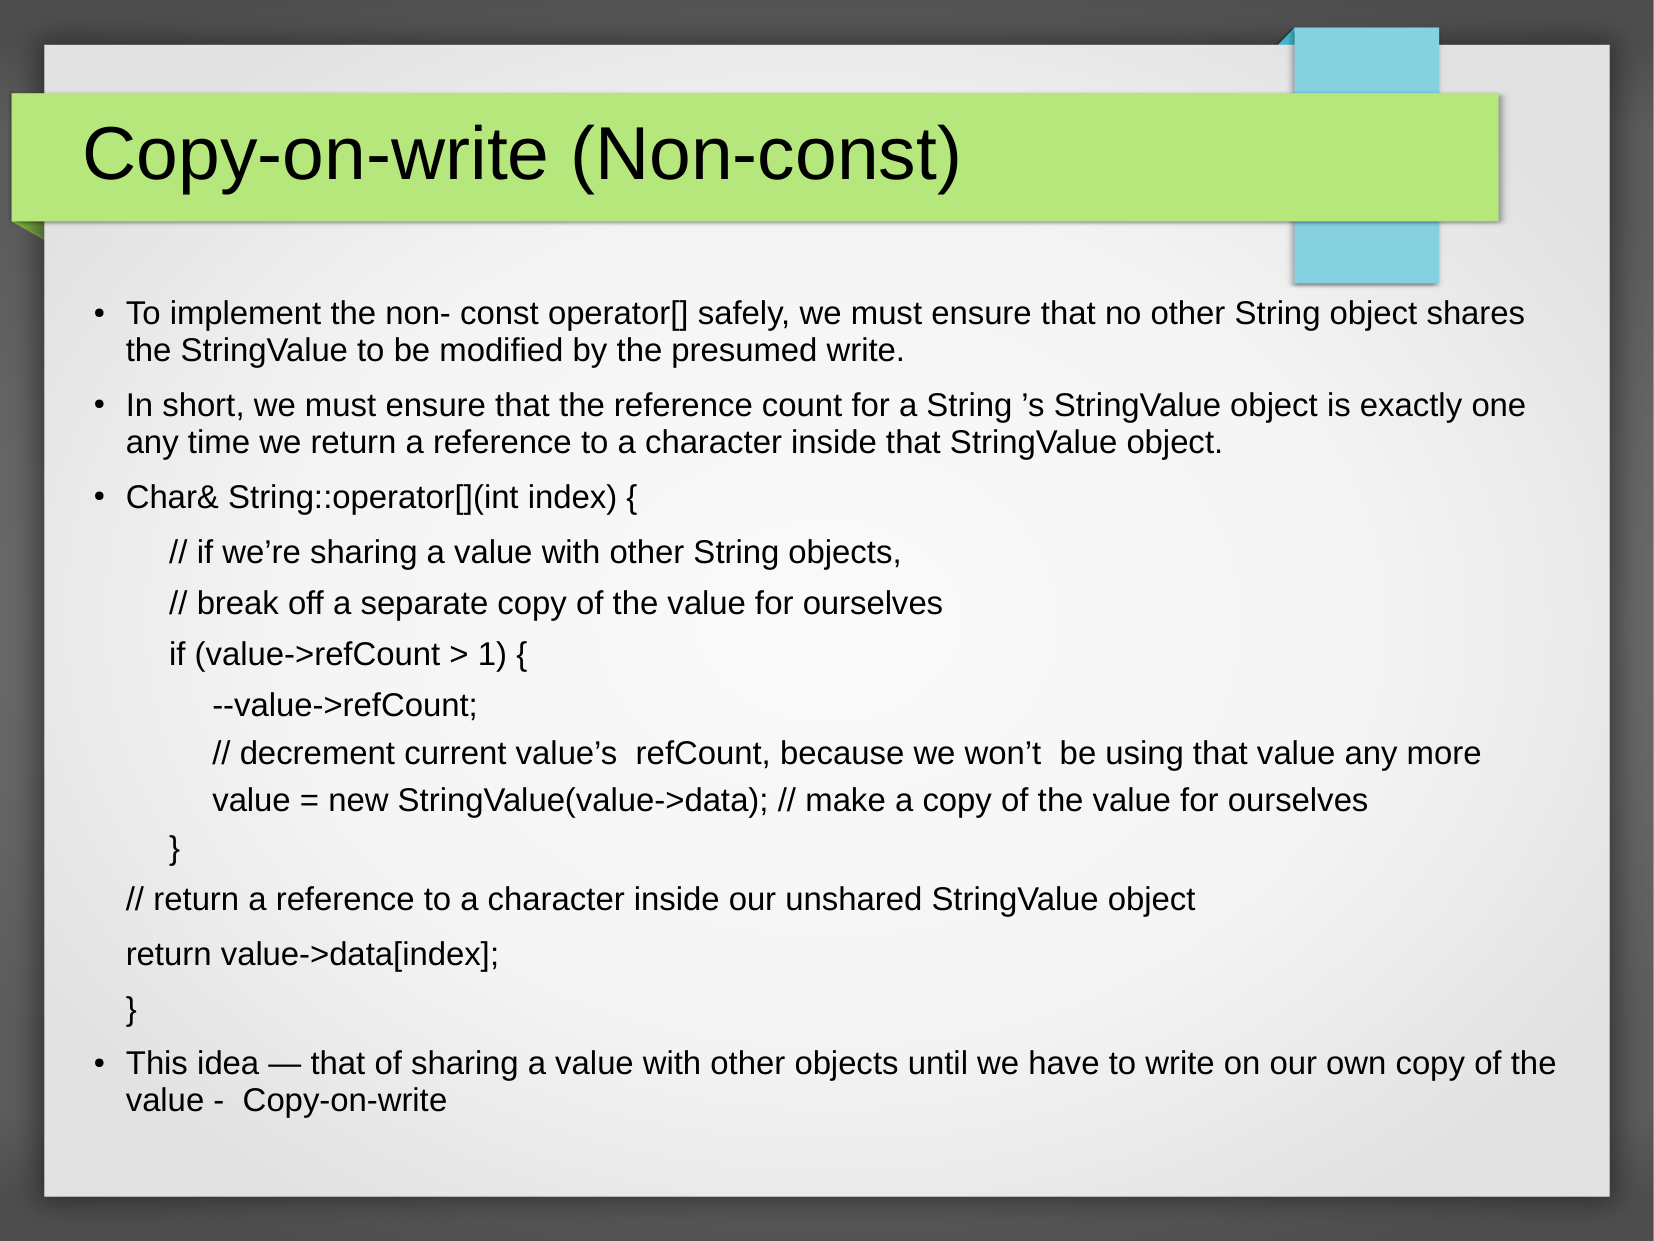

# Copy-on-write (Non-const)
To implement the non- const operator[] safely, we must ensure that no other String object shares the StringValue to be modified by the presumed write.
In short, we must ensure that the reference count for a String ’s StringValue object is exactly one any time we return a reference to a character inside that StringValue object.
Char& String::operator[](int index) {
// if we’re sharing a value with other String objects,
// break off a separate copy of the value for ourselves
if (value->refCount > 1) {
--value->refCount;
// decrement current value’s refCount, because we won’t be using that value any more
value = new StringValue(value->data); // make a copy of the value for ourselves
}
// return a reference to a character inside our unshared StringValue object
return value->data[index];
}
This idea — that of sharing a value with other objects until we have to write on our own copy of the value - Copy-on-write